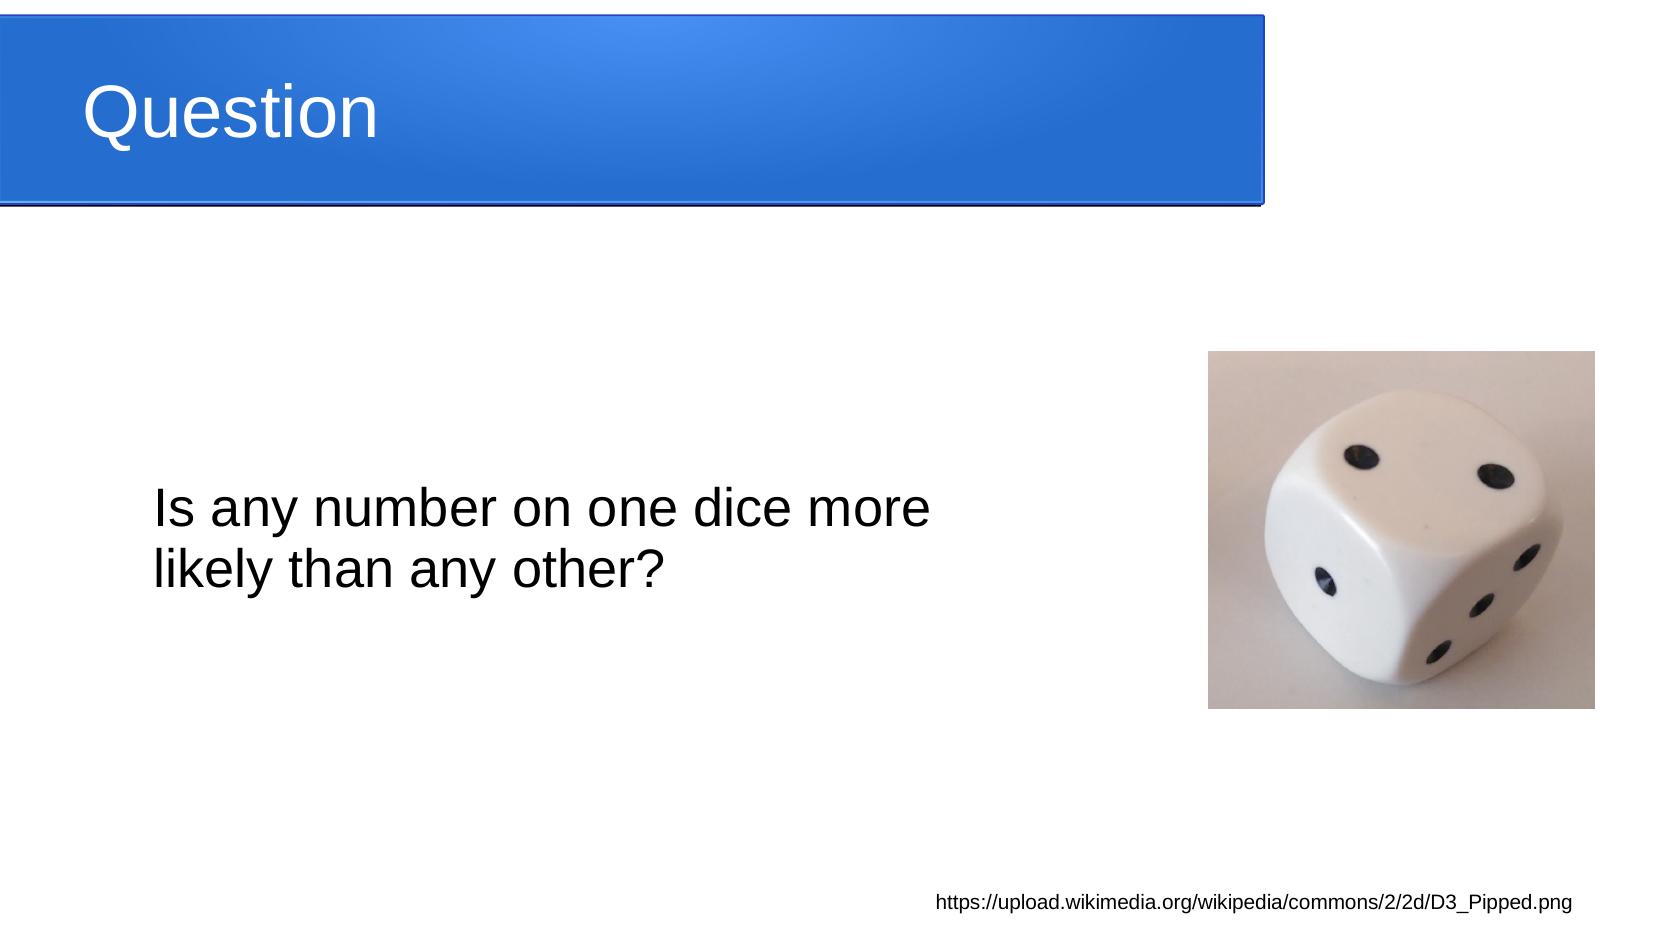

# Question
Is any number on one dice more likely than any other?
https://upload.wikimedia.org/wikipedia/commons/2/2d/D3_Pipped.png